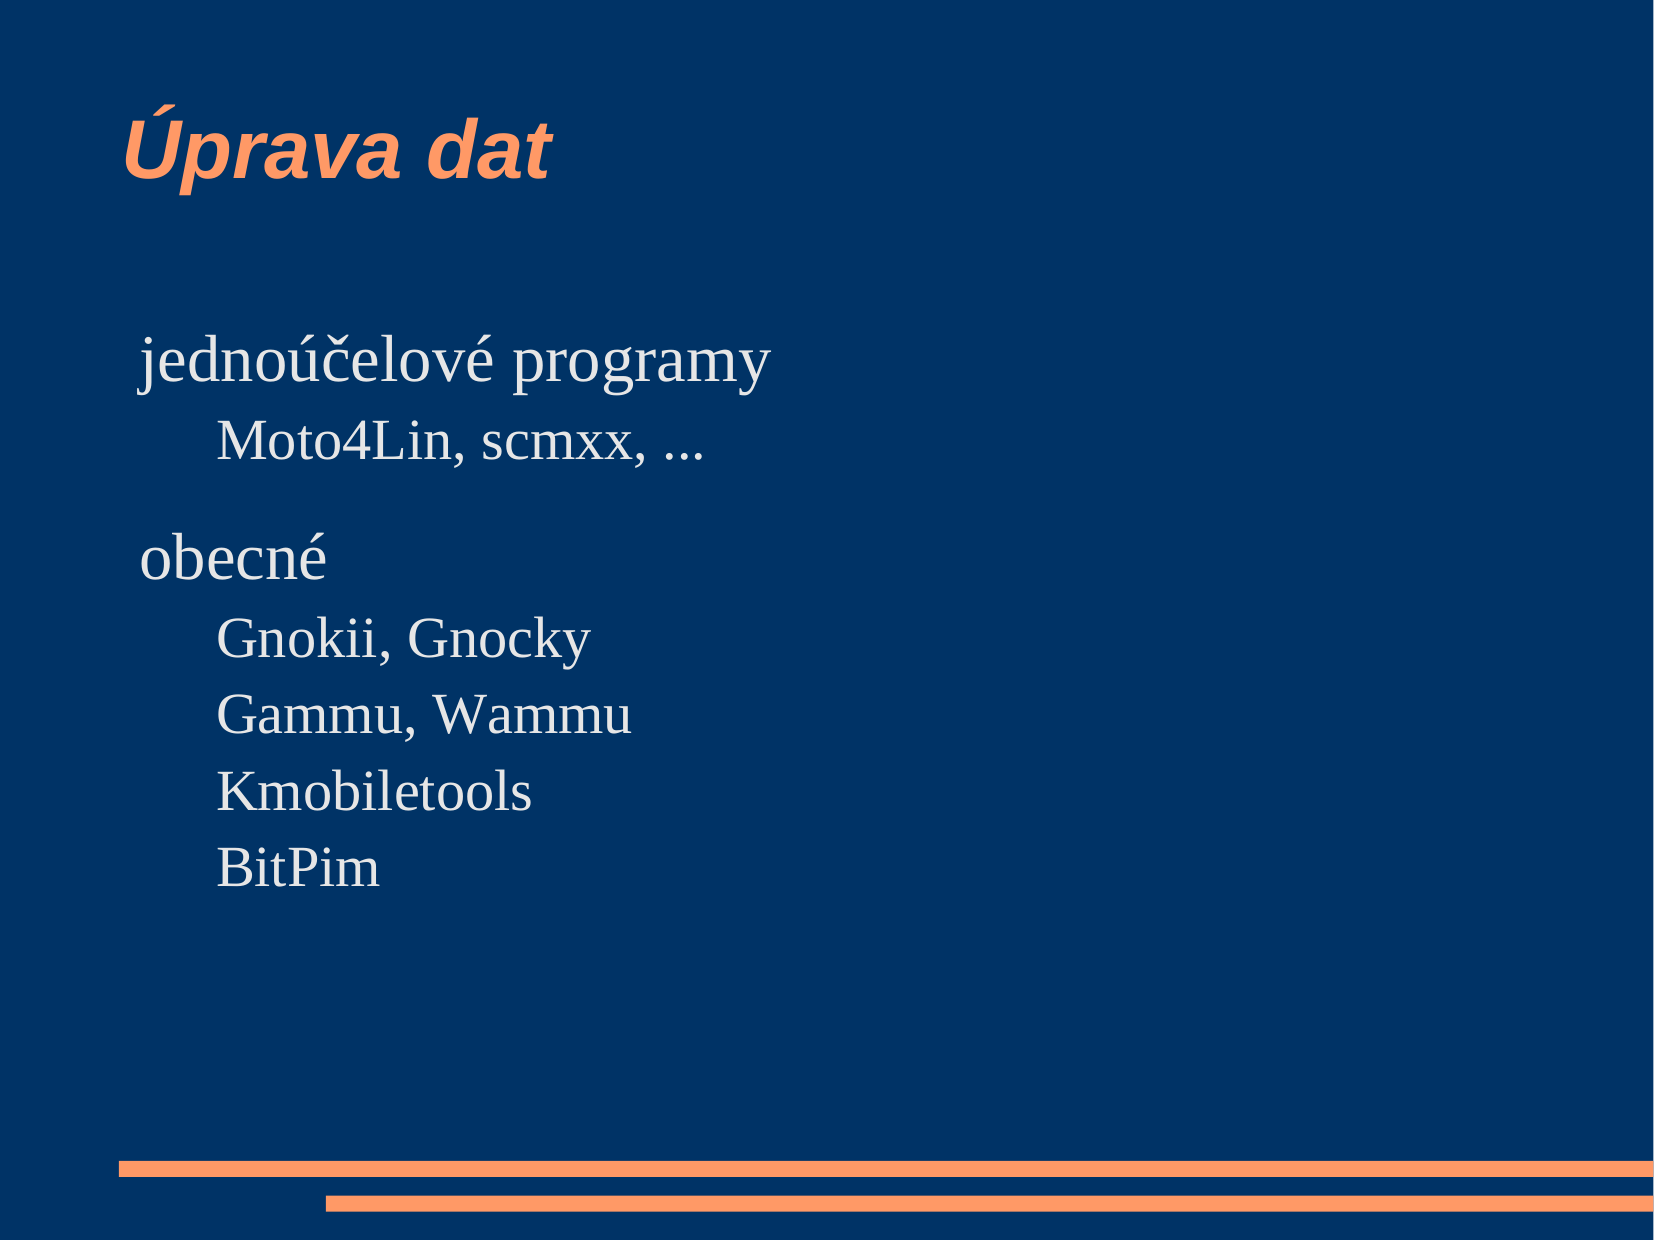

# Úprava dat
jednoúčelové programy
Moto4Lin, scmxx, ...
obecné
Gnokii, Gnocky
Gammu, Wammu
Kmobiletools
BitPim